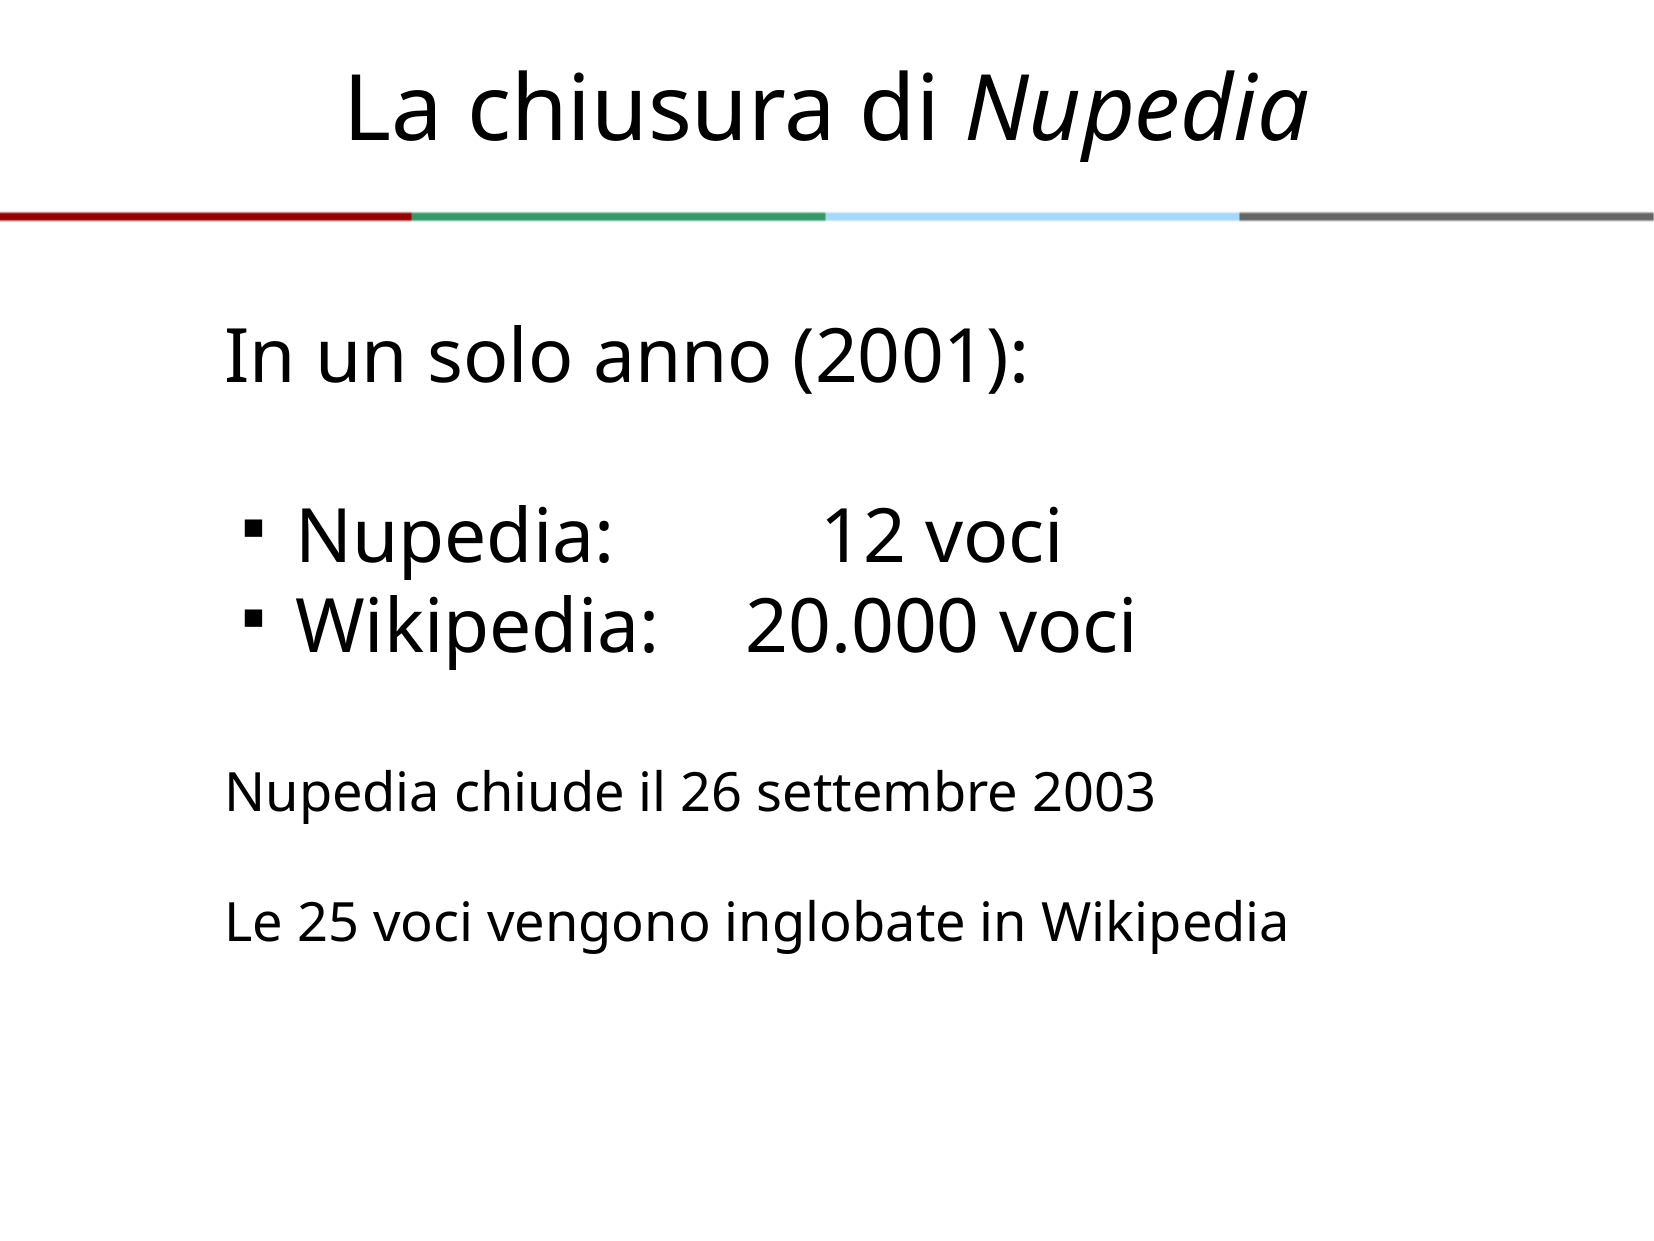

La chiusura di Nupedia
In un solo anno (2001):
Nupedia:			12 voci
Wikipedia:		20.000 voci
Nupedia chiude il 26 settembre 2003
Le 25 voci vengono inglobate in Wikipedia